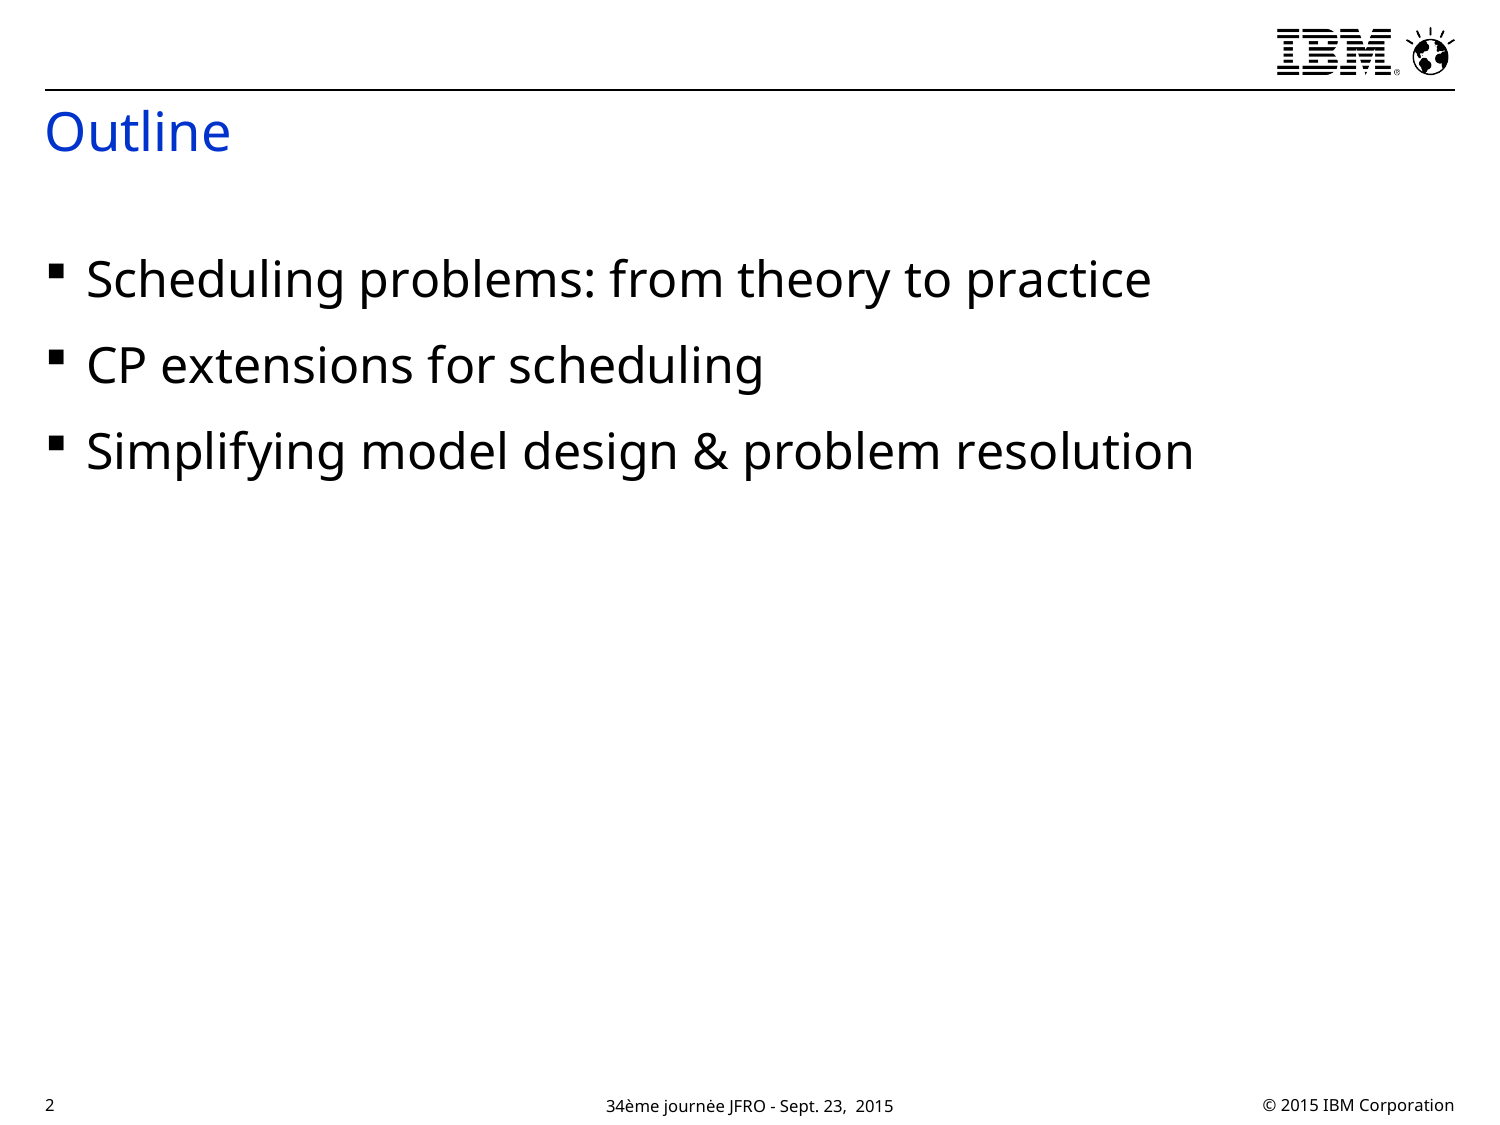

# Outline
Scheduling problems: from theory to practice
CP extensions for scheduling
Simplifying model design & problem resolution
2